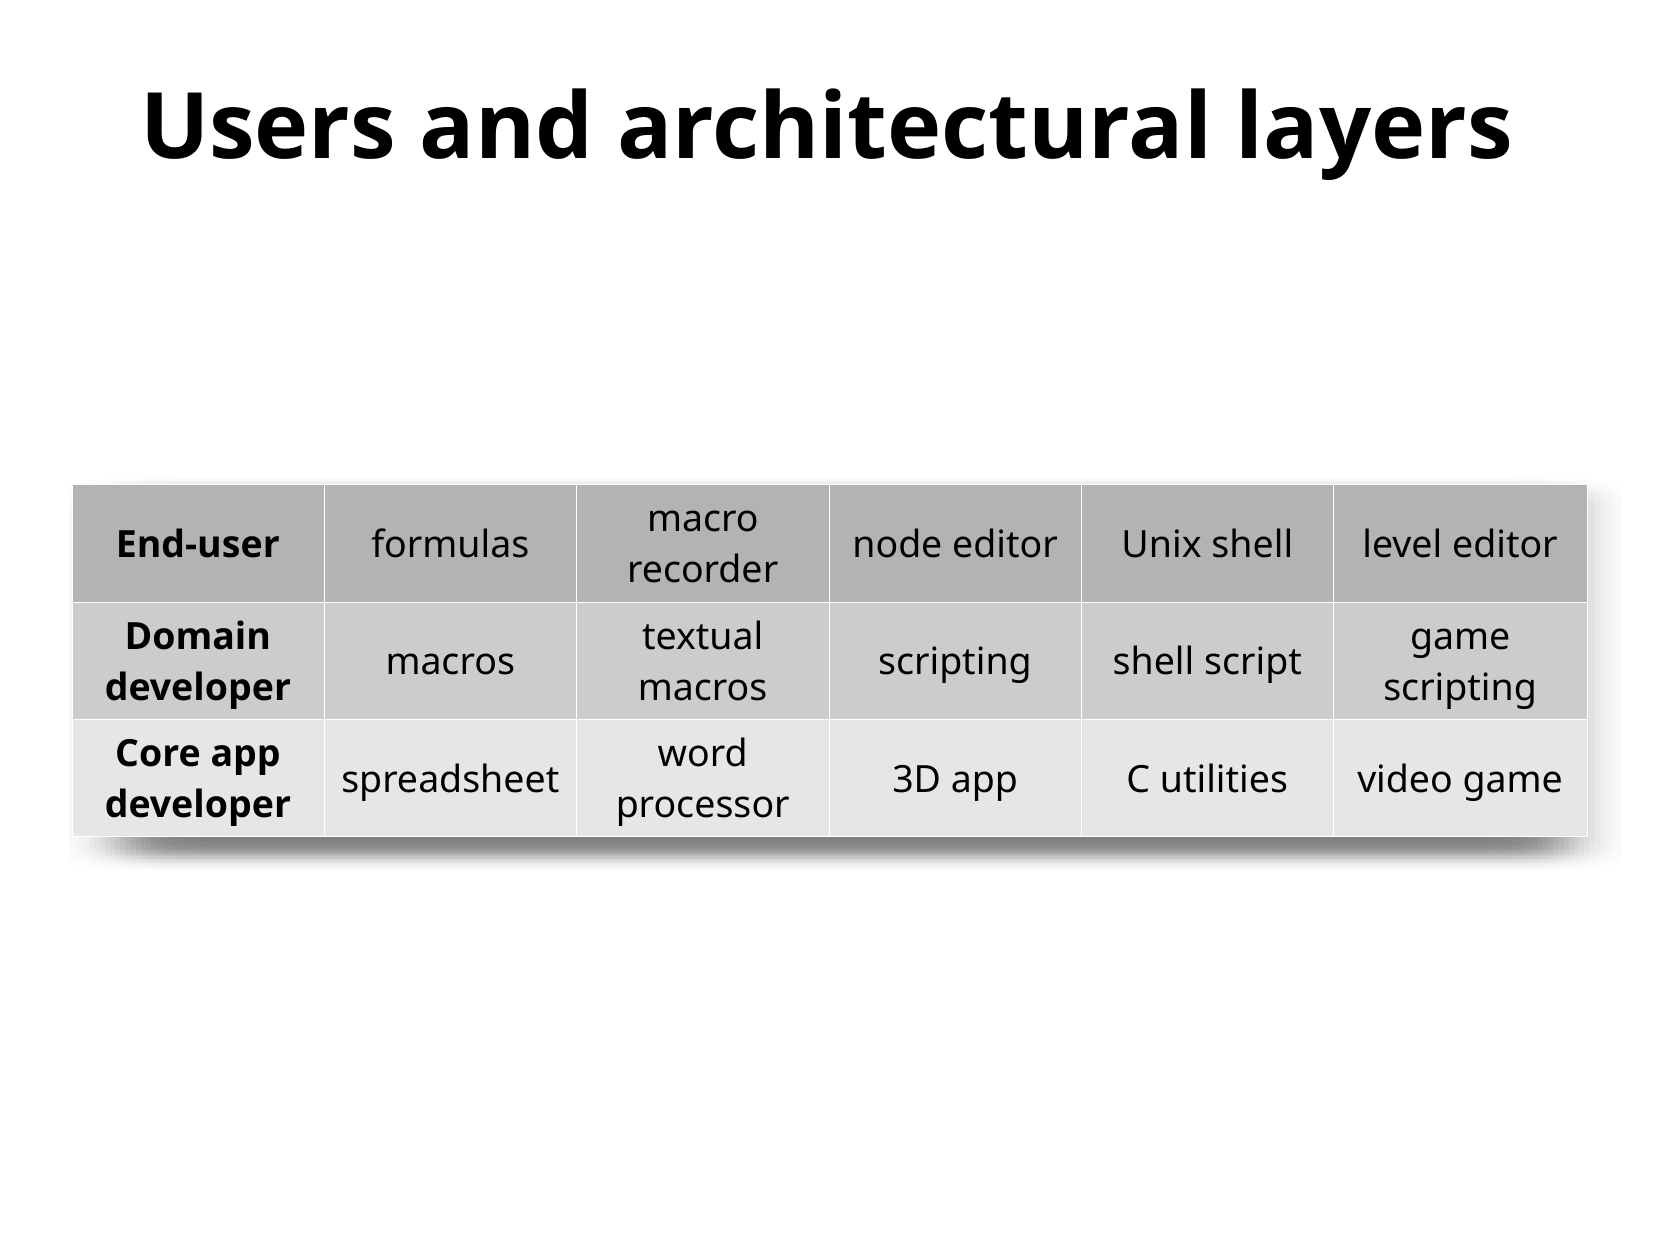

# Users and architectural layers
| End-user | formulas | macro recorder | node editor | Unix shell | level editor |
| --- | --- | --- | --- | --- | --- |
| Domain developer | macros | textual macros | scripting | shell script | game scripting |
| Core app developer | spreadsheet | word processor | 3D app | C utilities | video game |